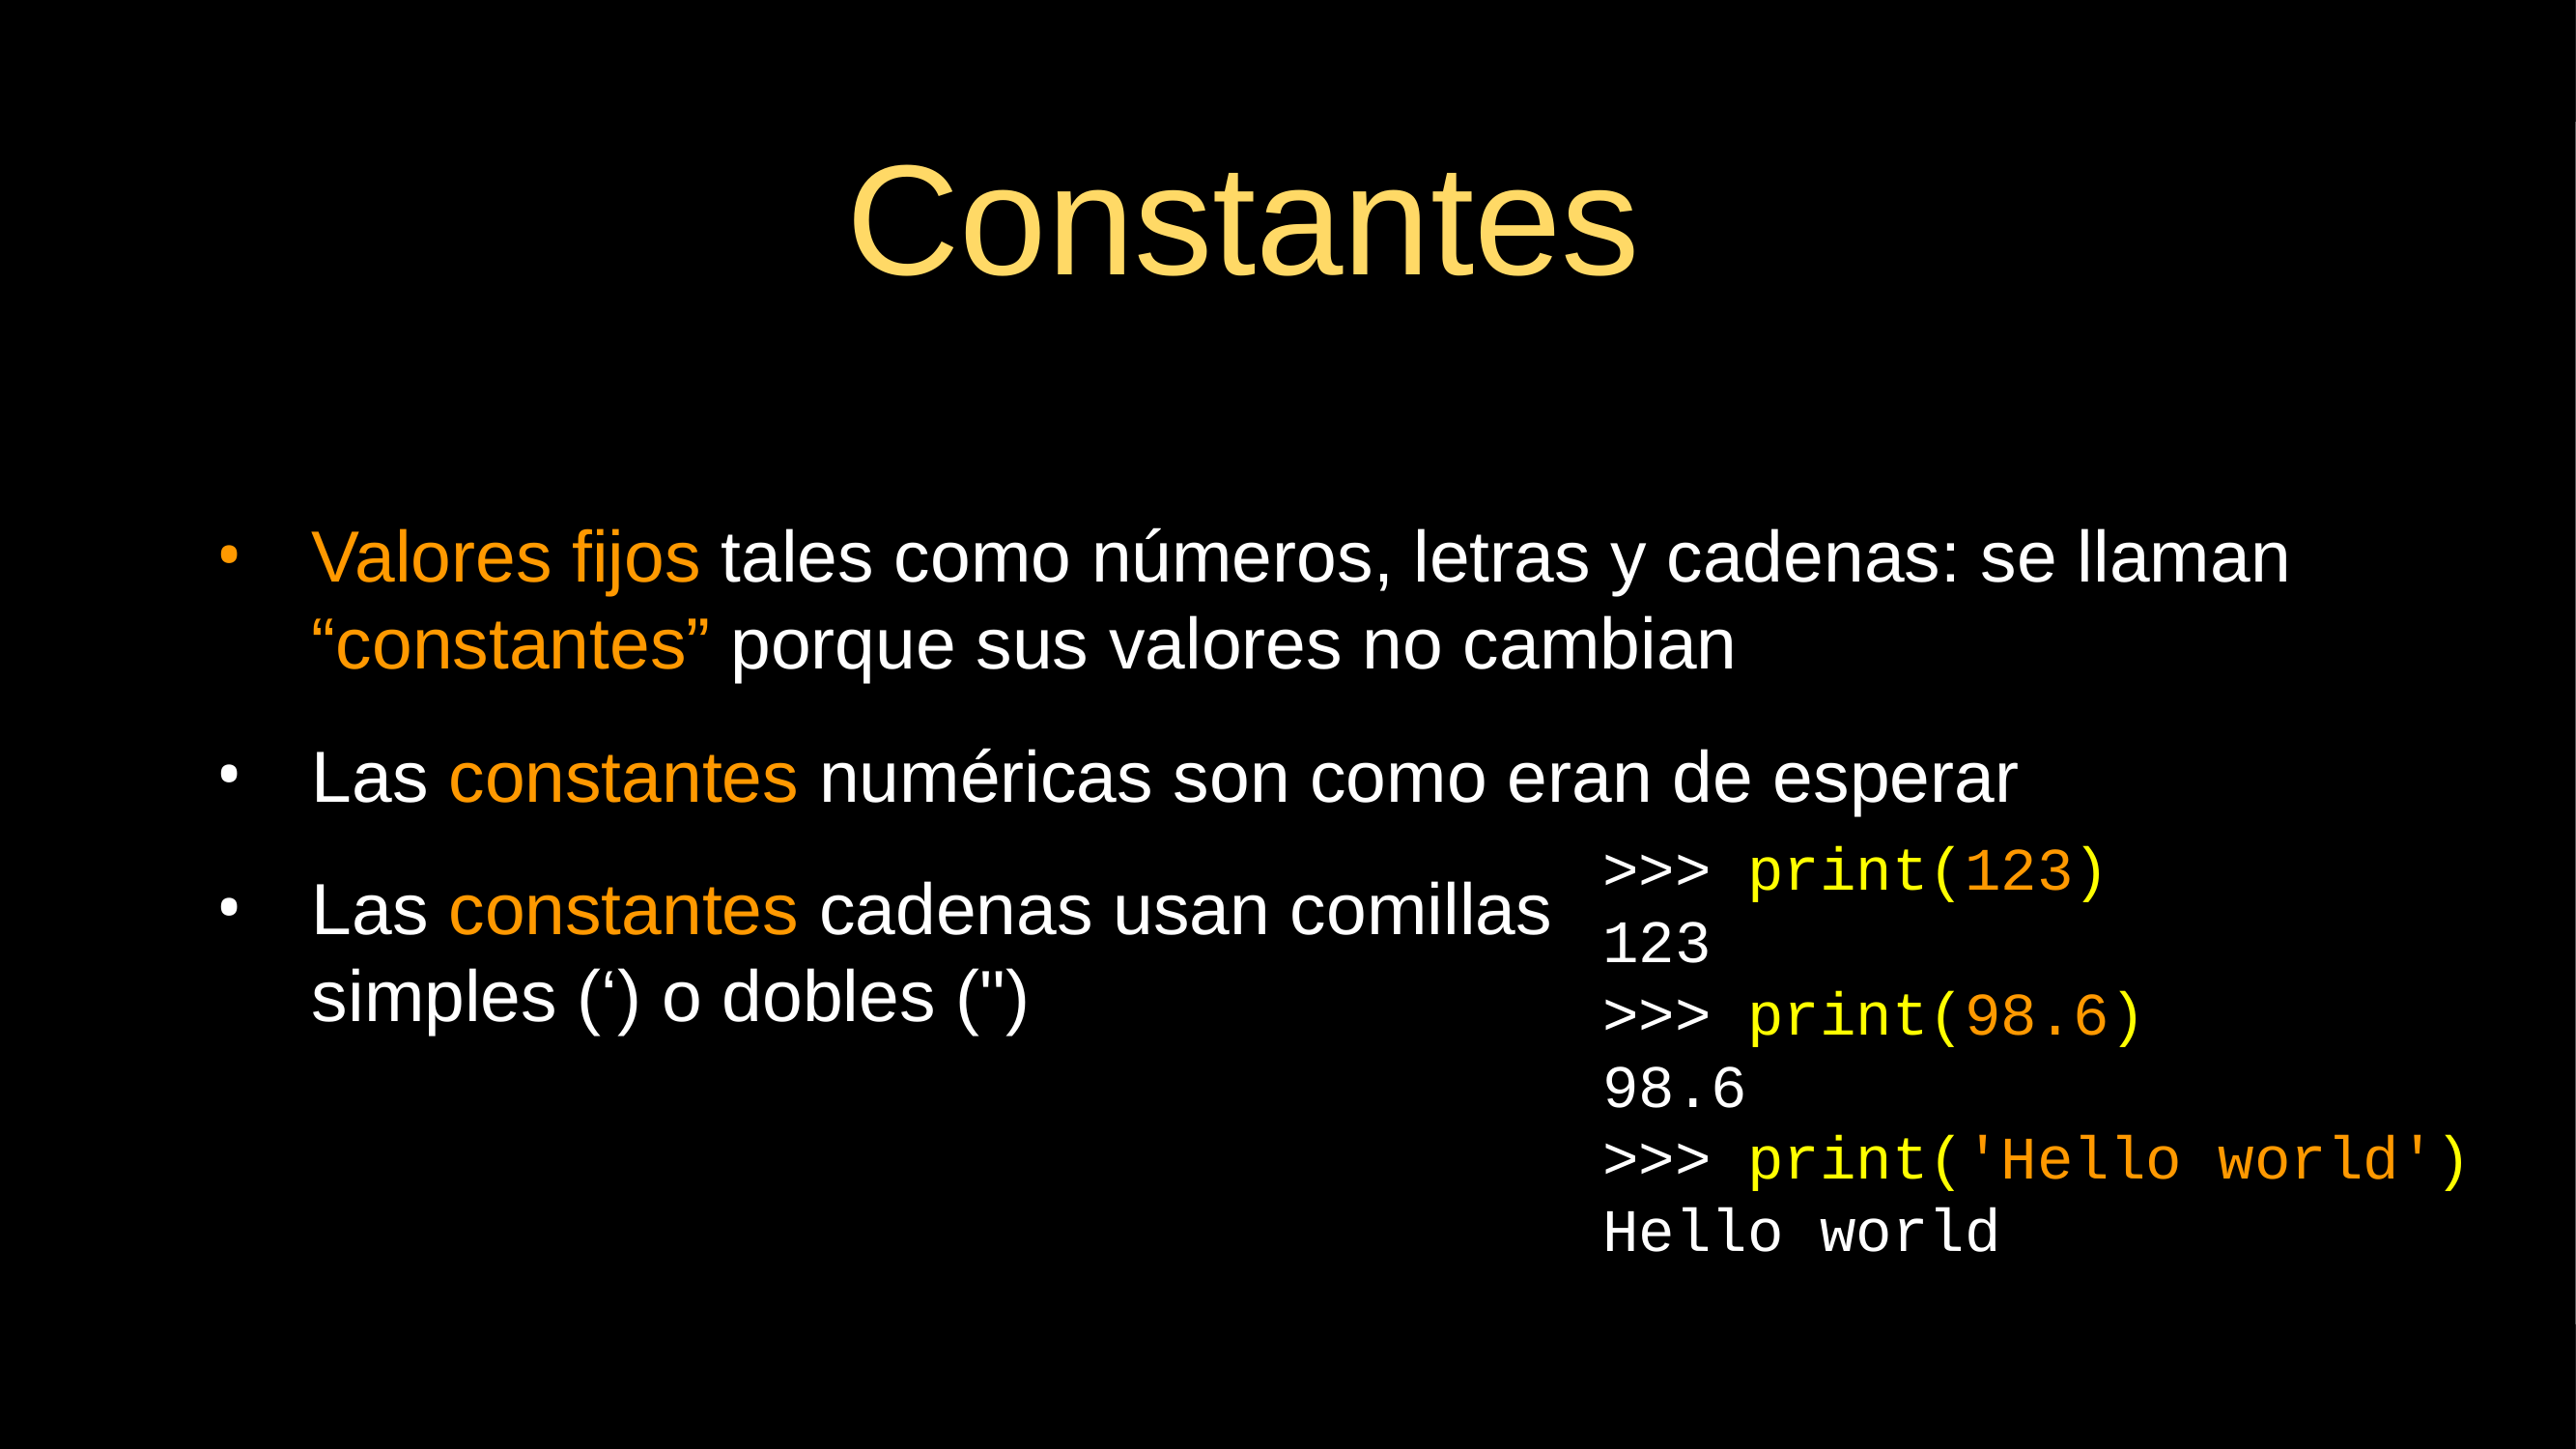

# Constantes
Valores fijos tales como números, letras y cadenas: se llaman “constantes” porque sus valores no cambian
Las constantes numéricas son como eran de esperar
Las constantes cadenas usan comillas
simples (‘) o dobles (")
>>> print(123)
123
>>> print(98.6)
98.6
>>> print('Hello world')
Hello world